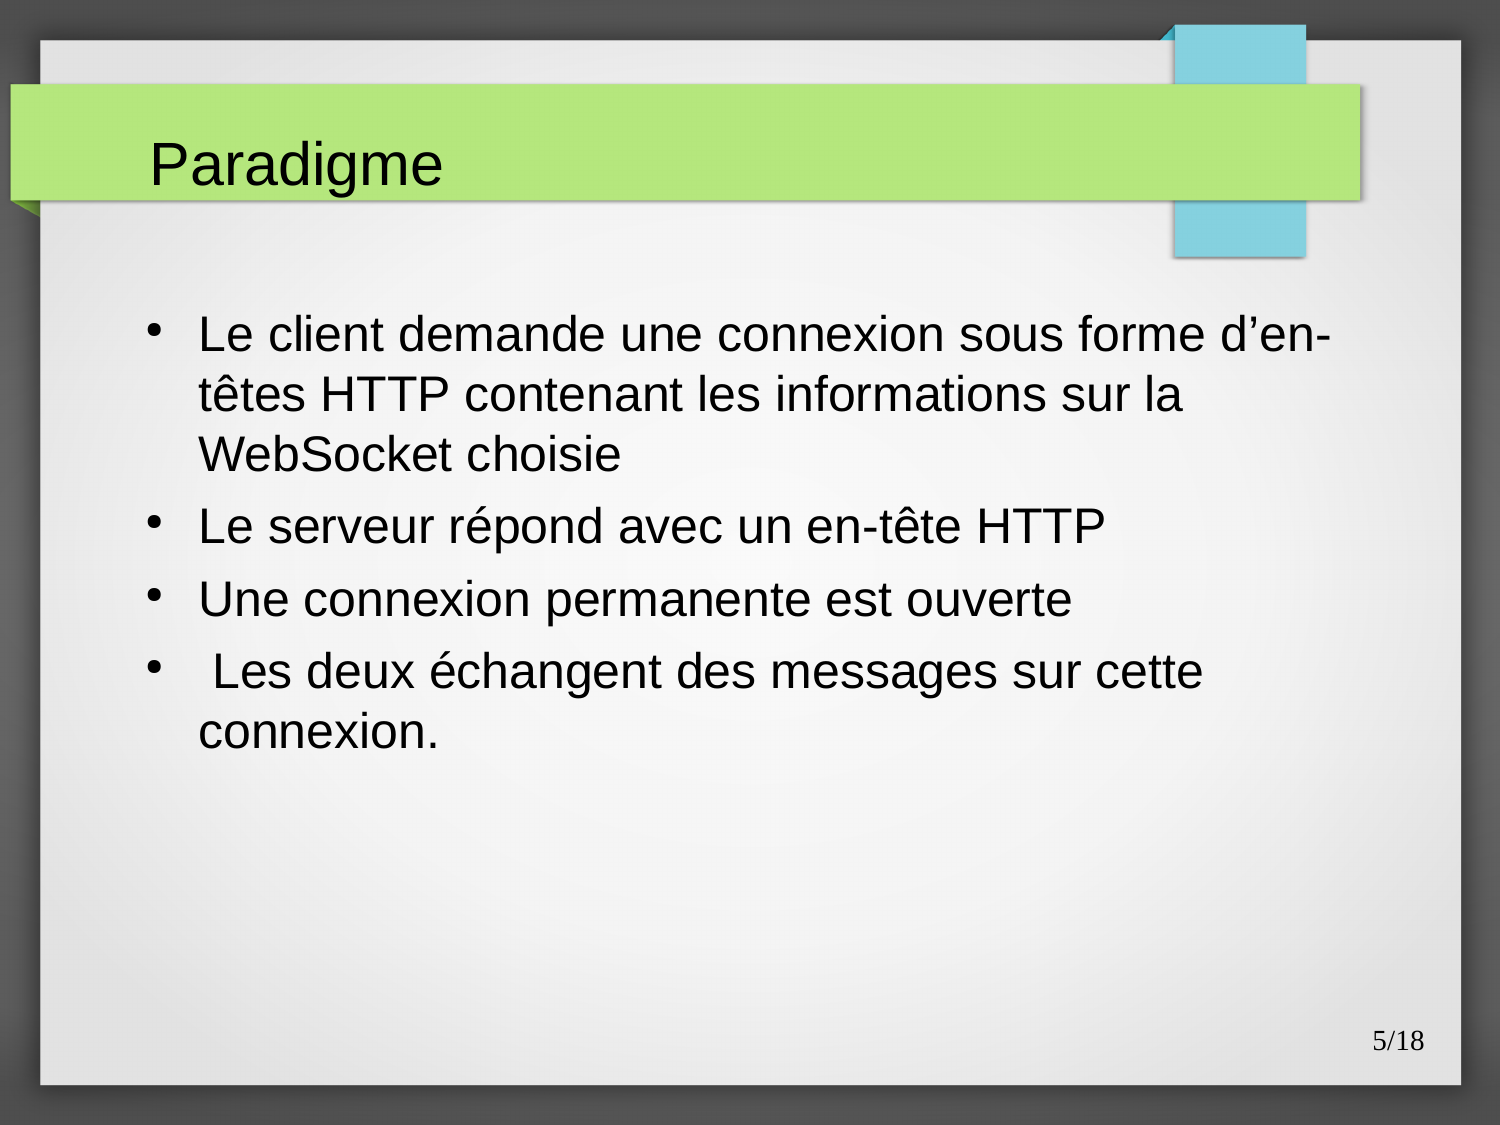

# Paradigme
Le client demande une connexion sous forme d’en-têtes HTTP contenant les informations sur la WebSocket choisie
Le serveur répond avec un en-tête HTTP
Une connexion permanente est ouverte
 Les deux échangent des messages sur cette connexion.
5